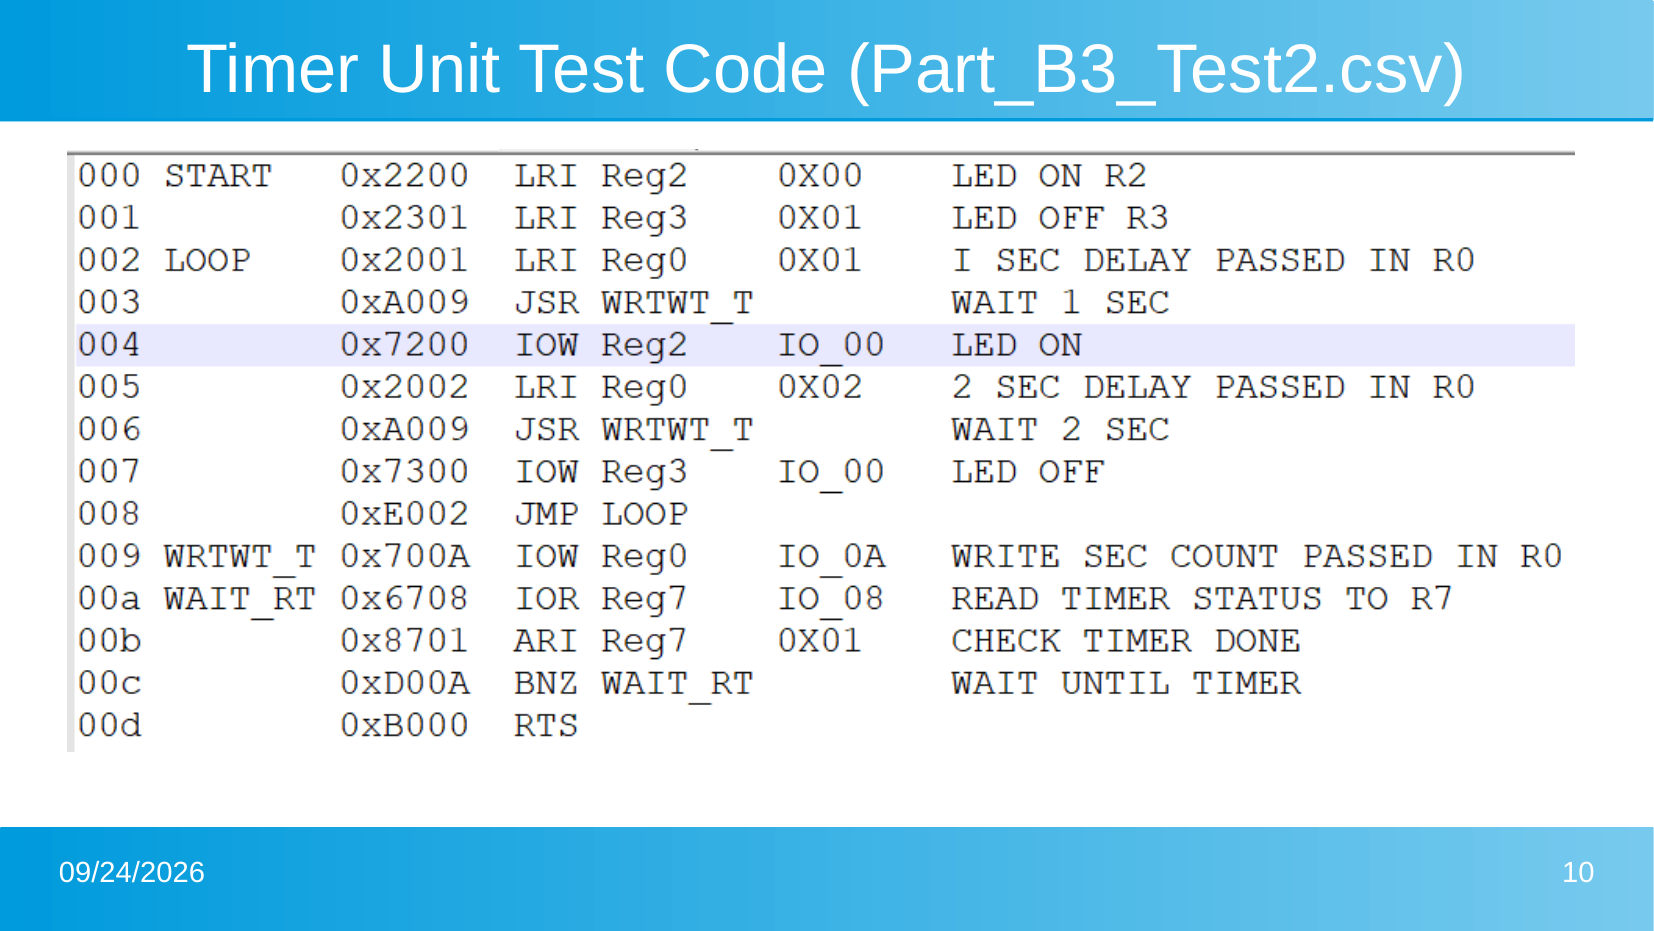

# Timer Unit Test Code (Part_B3_Test2.csv)
10